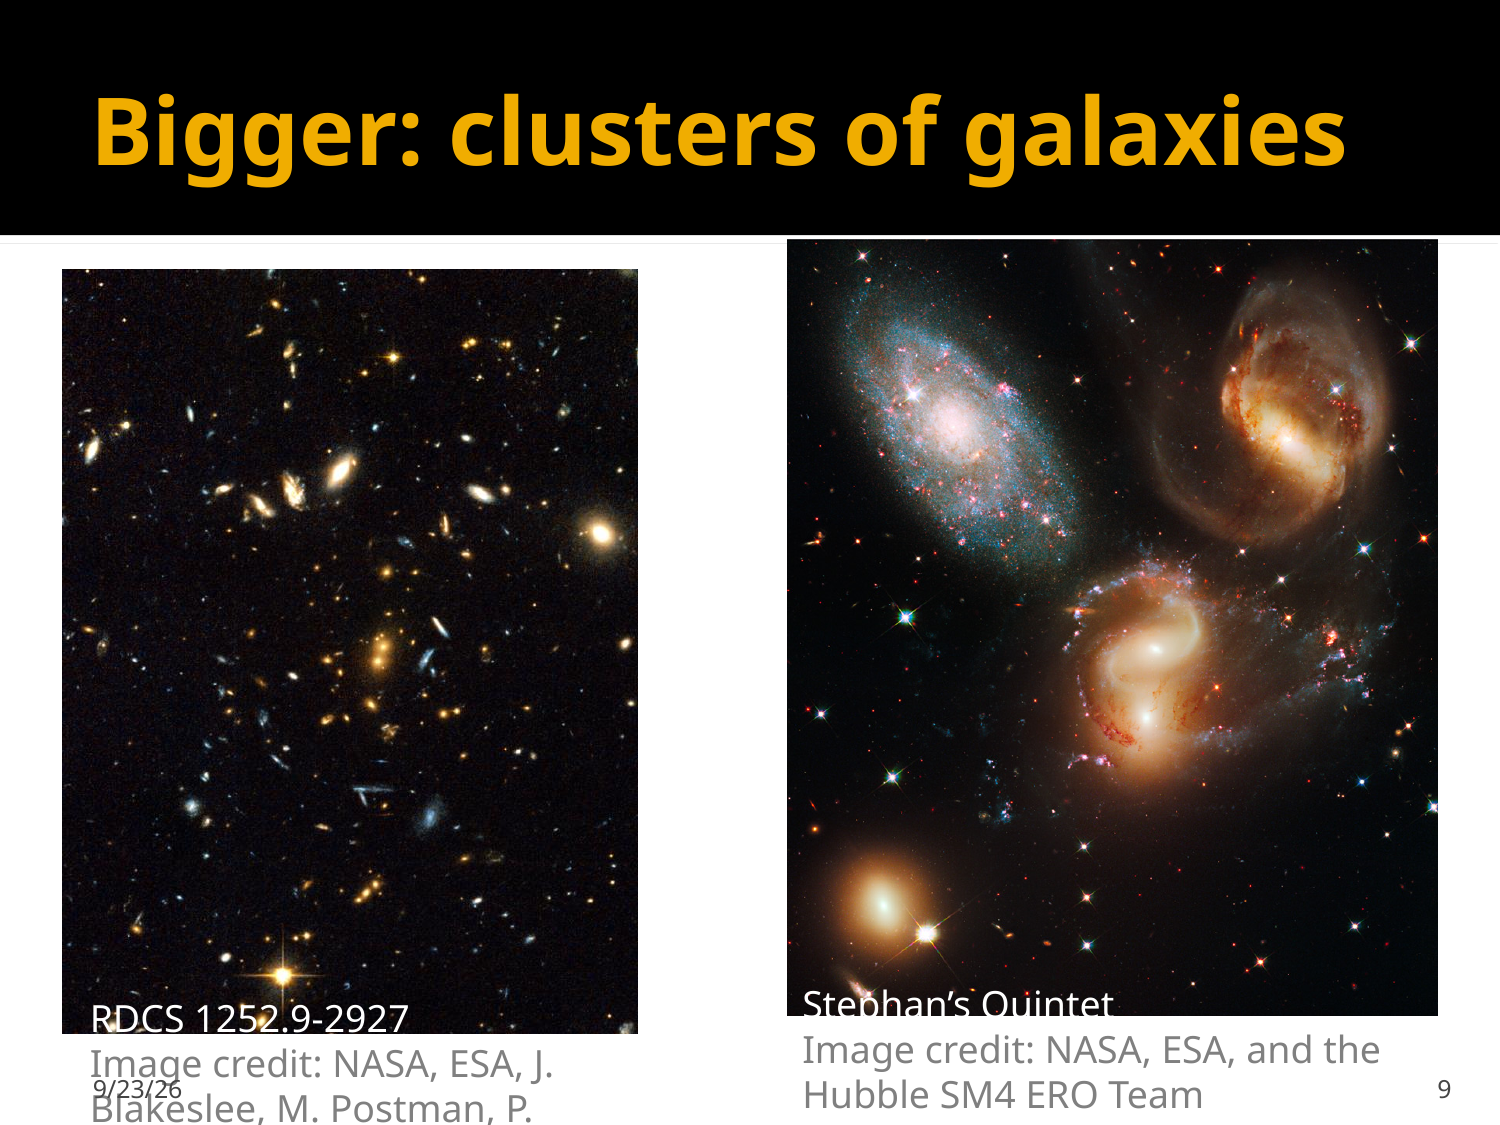

# Bigger: clusters of galaxies
Stephan’s Quintet
Image credit: NASA, ESA, and the Hubble SM4 ERO Team
RDCS 1252.9-2927
Image credit: NASA, ESA, J. Blakeslee, M. Postman, P. Rosati